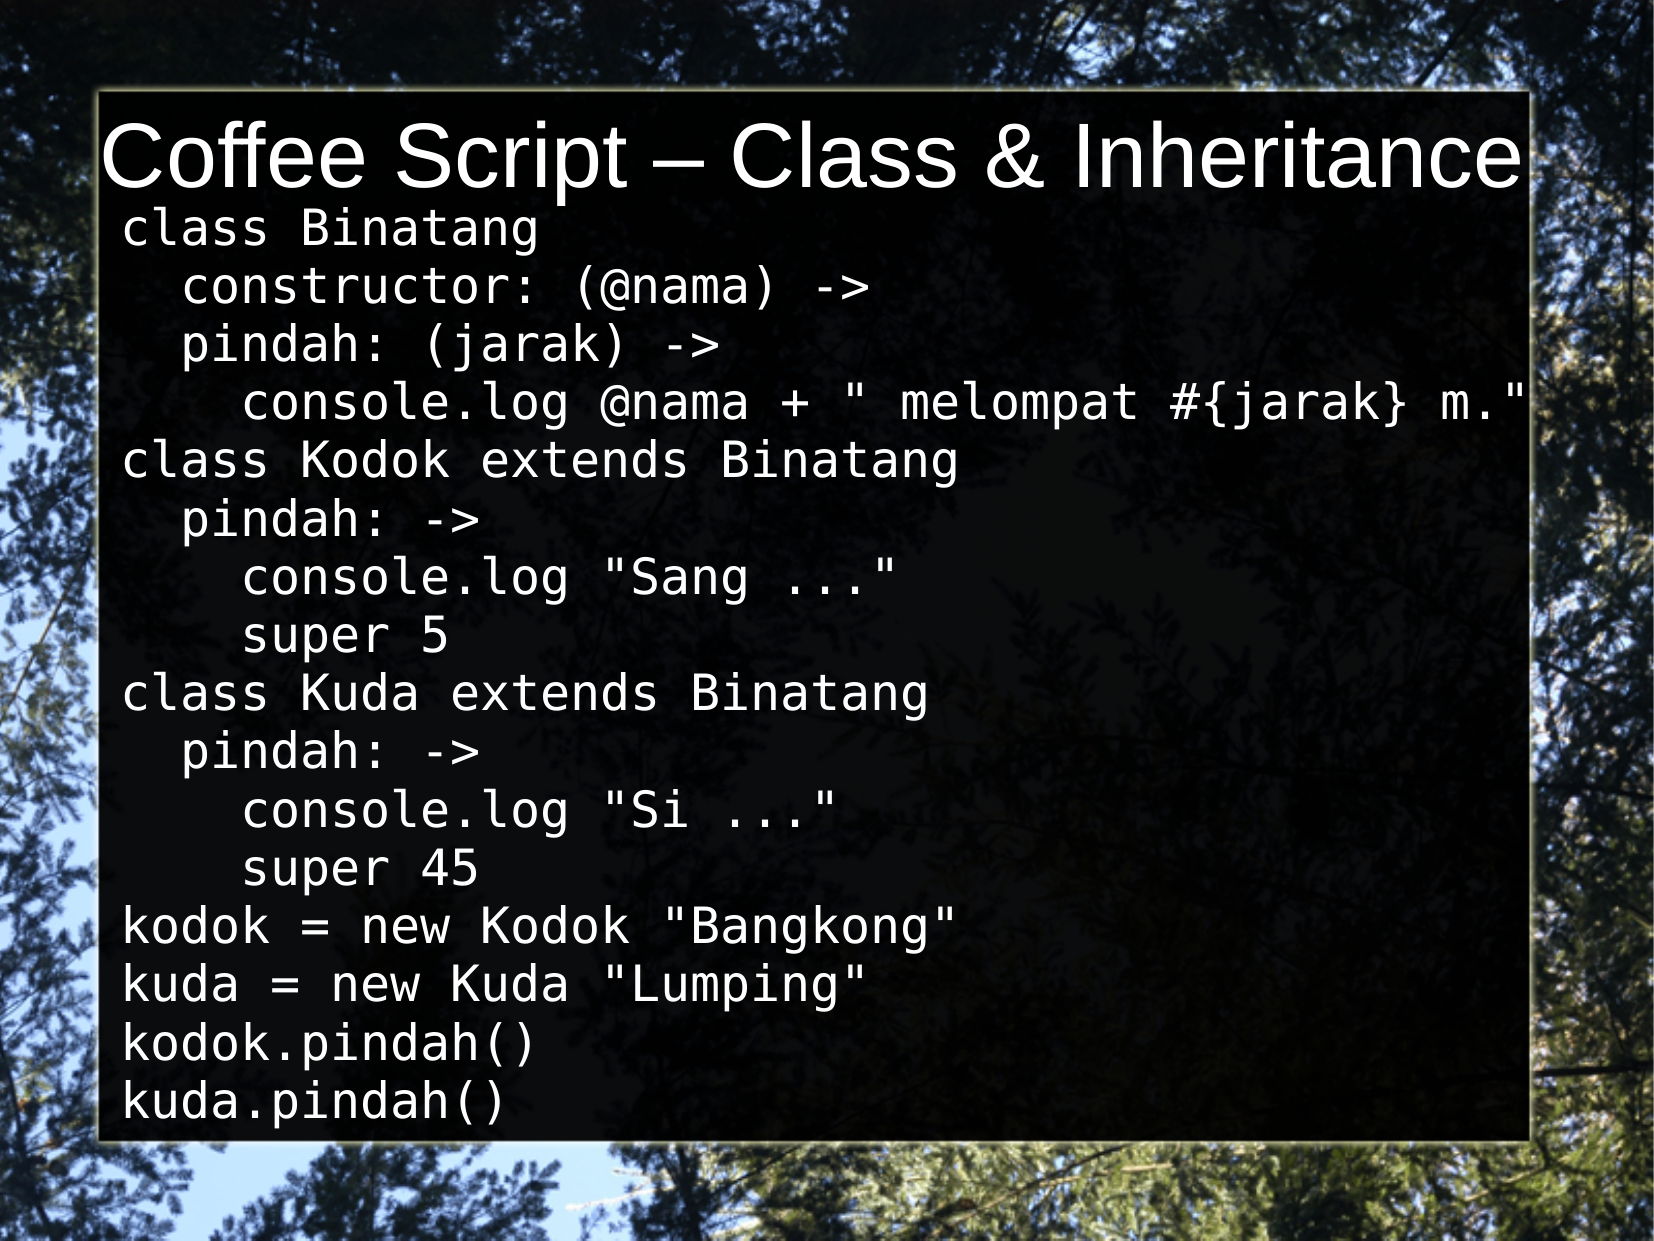

# Coffee Script – Class & Inheritance
class Binatang
 constructor: (@nama) ->
 pindah: (jarak) ->
 console.log @nama + " melompat #{jarak} m."
class Kodok extends Binatang
 pindah: ->
 console.log "Sang ..."
 super 5
class Kuda extends Binatang
 pindah: ->
 console.log "Si ..."
 super 45
kodok = new Kodok "Bangkong"
kuda = new Kuda "Lumping"
kodok.pindah()
kuda.pindah()